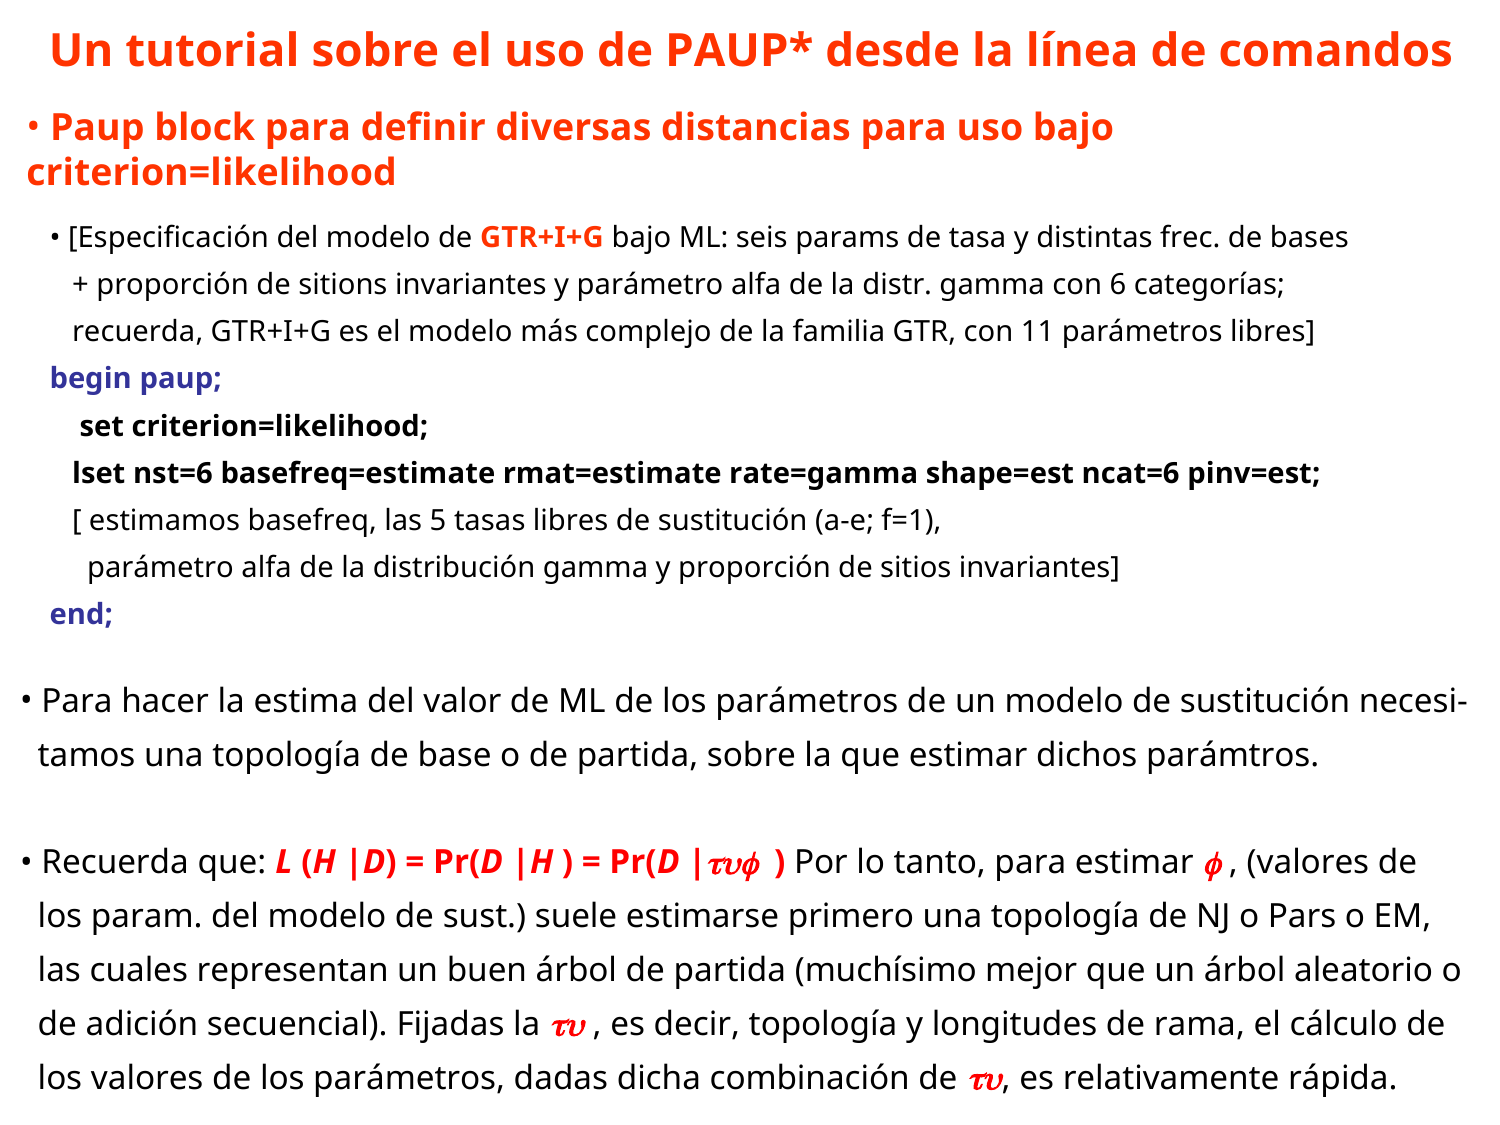

Un tutorial sobre el uso de PAUP* desde la línea de comandos
 Paup block para definir diversas distancias para uso bajo criterion=likelihood
 [Especificación del modelo de GTR+I+G bajo ML: seis params de tasa y distintas frec. de bases
 + proporción de sitions invariantes y parámetro alfa de la distr. gamma con 6 categorías;
 recuerda, GTR+I+G es el modelo más complejo de la familia GTR, con 11 parámetros libres]
begin paup;
 set criterion=likelihood;
 lset nst=6 basefreq=estimate rmat=estimate rate=gamma shape=est ncat=6 pinv=est;
 [ estimamos basefreq, las 5 tasas libres de sustitución (a-e; f=1),
 parámetro alfa de la distribución gamma y proporción de sitios invariantes]
end;
 Para hacer la estima del valor de ML de los parámetros de un modelo de sustitución necesi-
 tamos una topología de base o de partida, sobre la que estimar dichos parámtros.
 Recuerda que: L (H |D) = Pr(D |H ) = Pr(D |) Por lo tanto, para estimar  , (valores de
 los param. del modelo de sust.) suele estimarse primero una topología de NJ o Pars o EM,
 las cuales representan un buen árbol de partida (muchísimo mejor que un árbol aleatorio o
 de adición secuencial). Fijadas la  , es decir, topología y longitudes de rama, el cálculo de
 los valores de los parámetros, dadas dicha combinación de , es relativamente rápida.